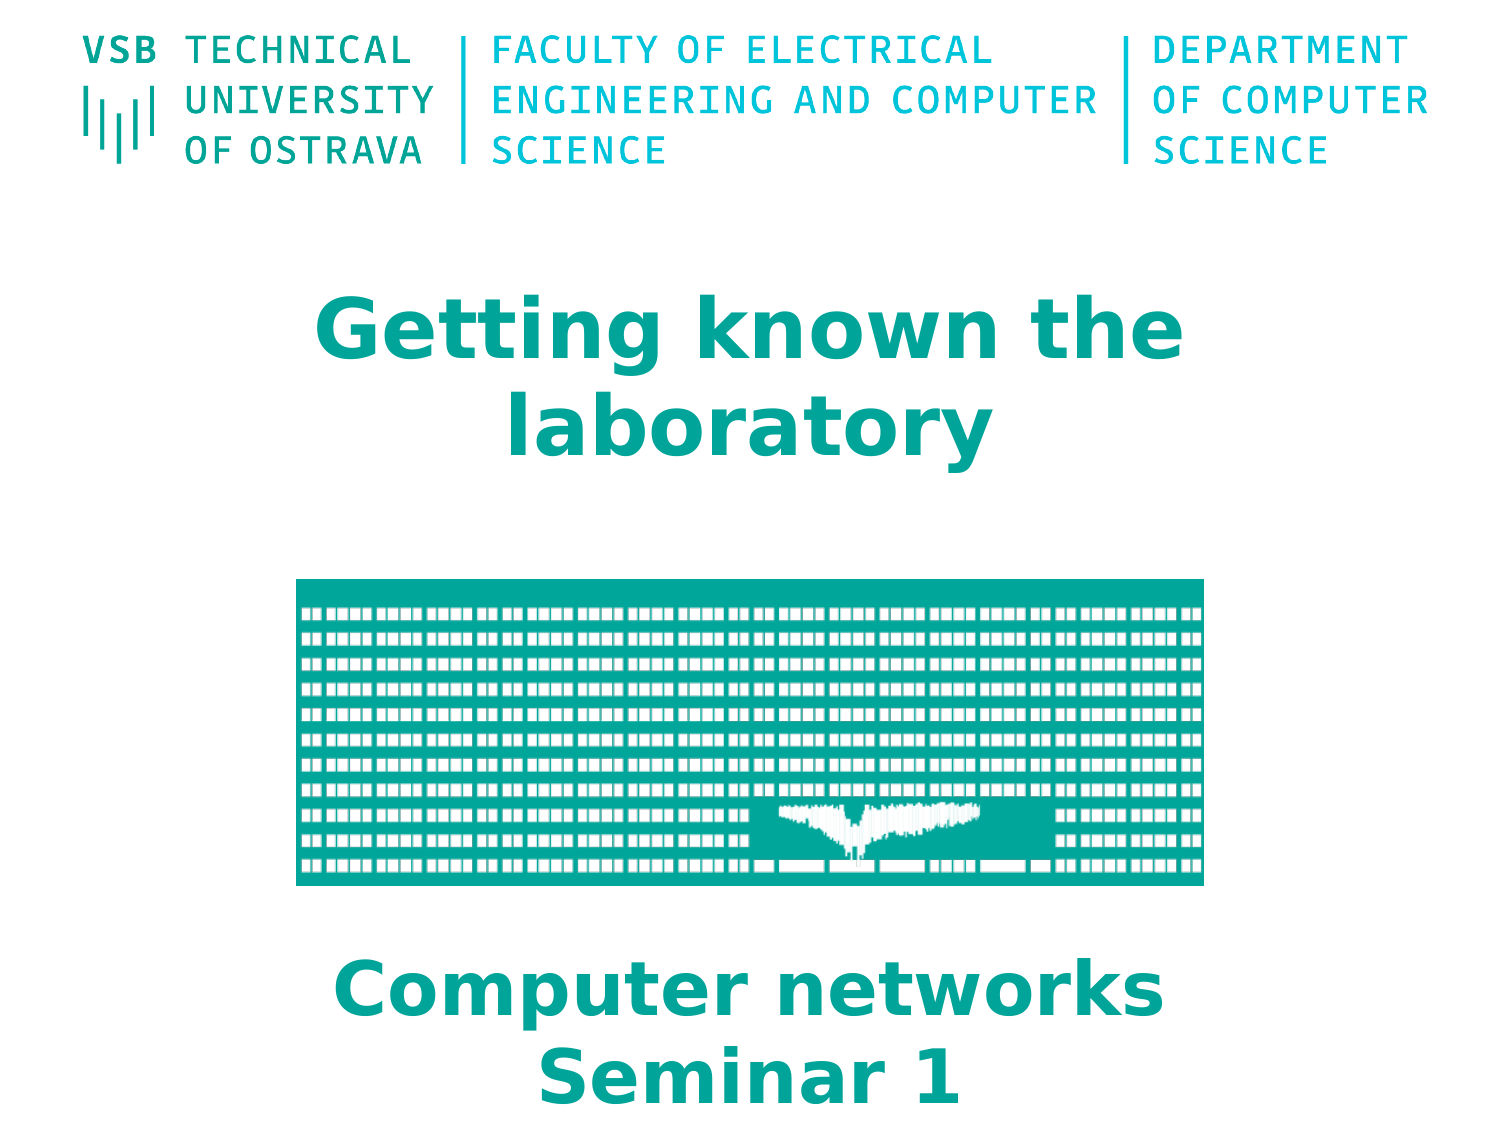

# Getting known the laboratory
Computer networks
Seminar 1